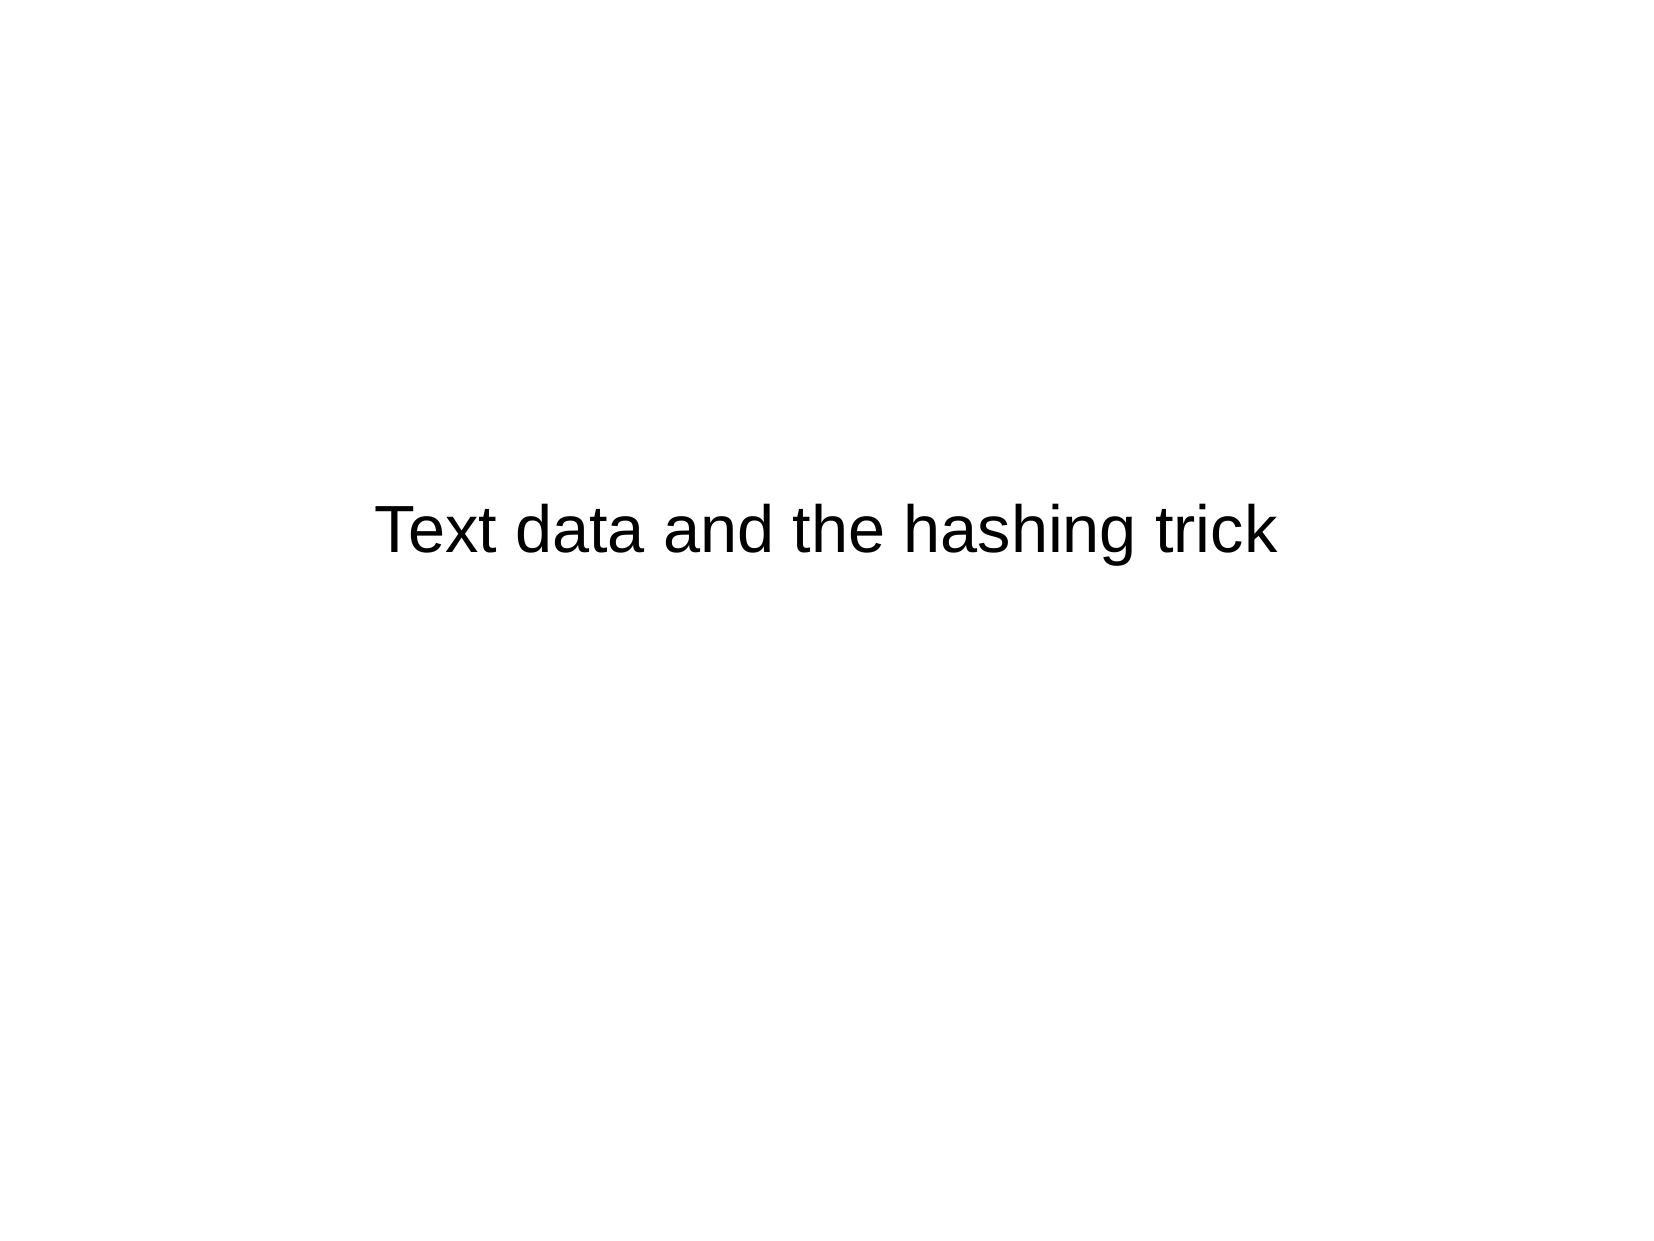

# Text data and the hashing trick